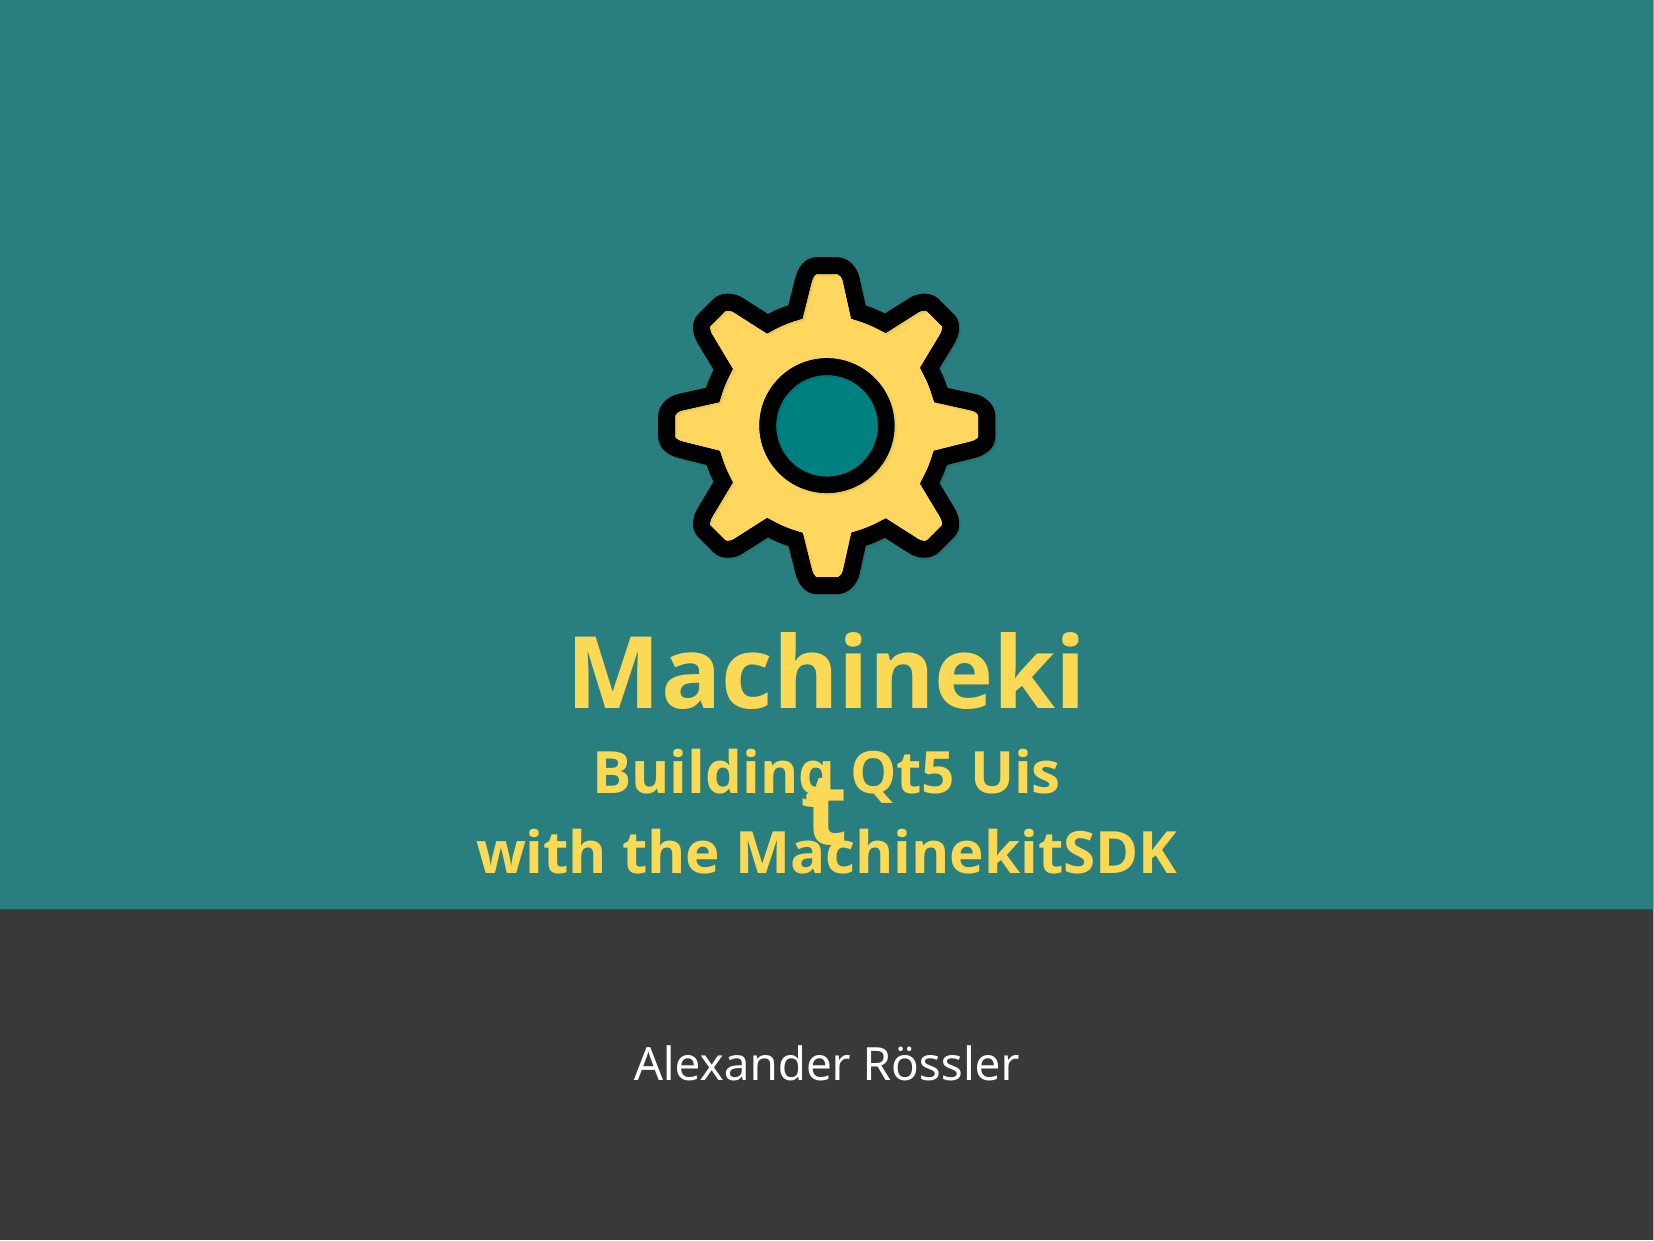

# Building Qt5 Uis with the MachinekitSDK
Alexander Rössler